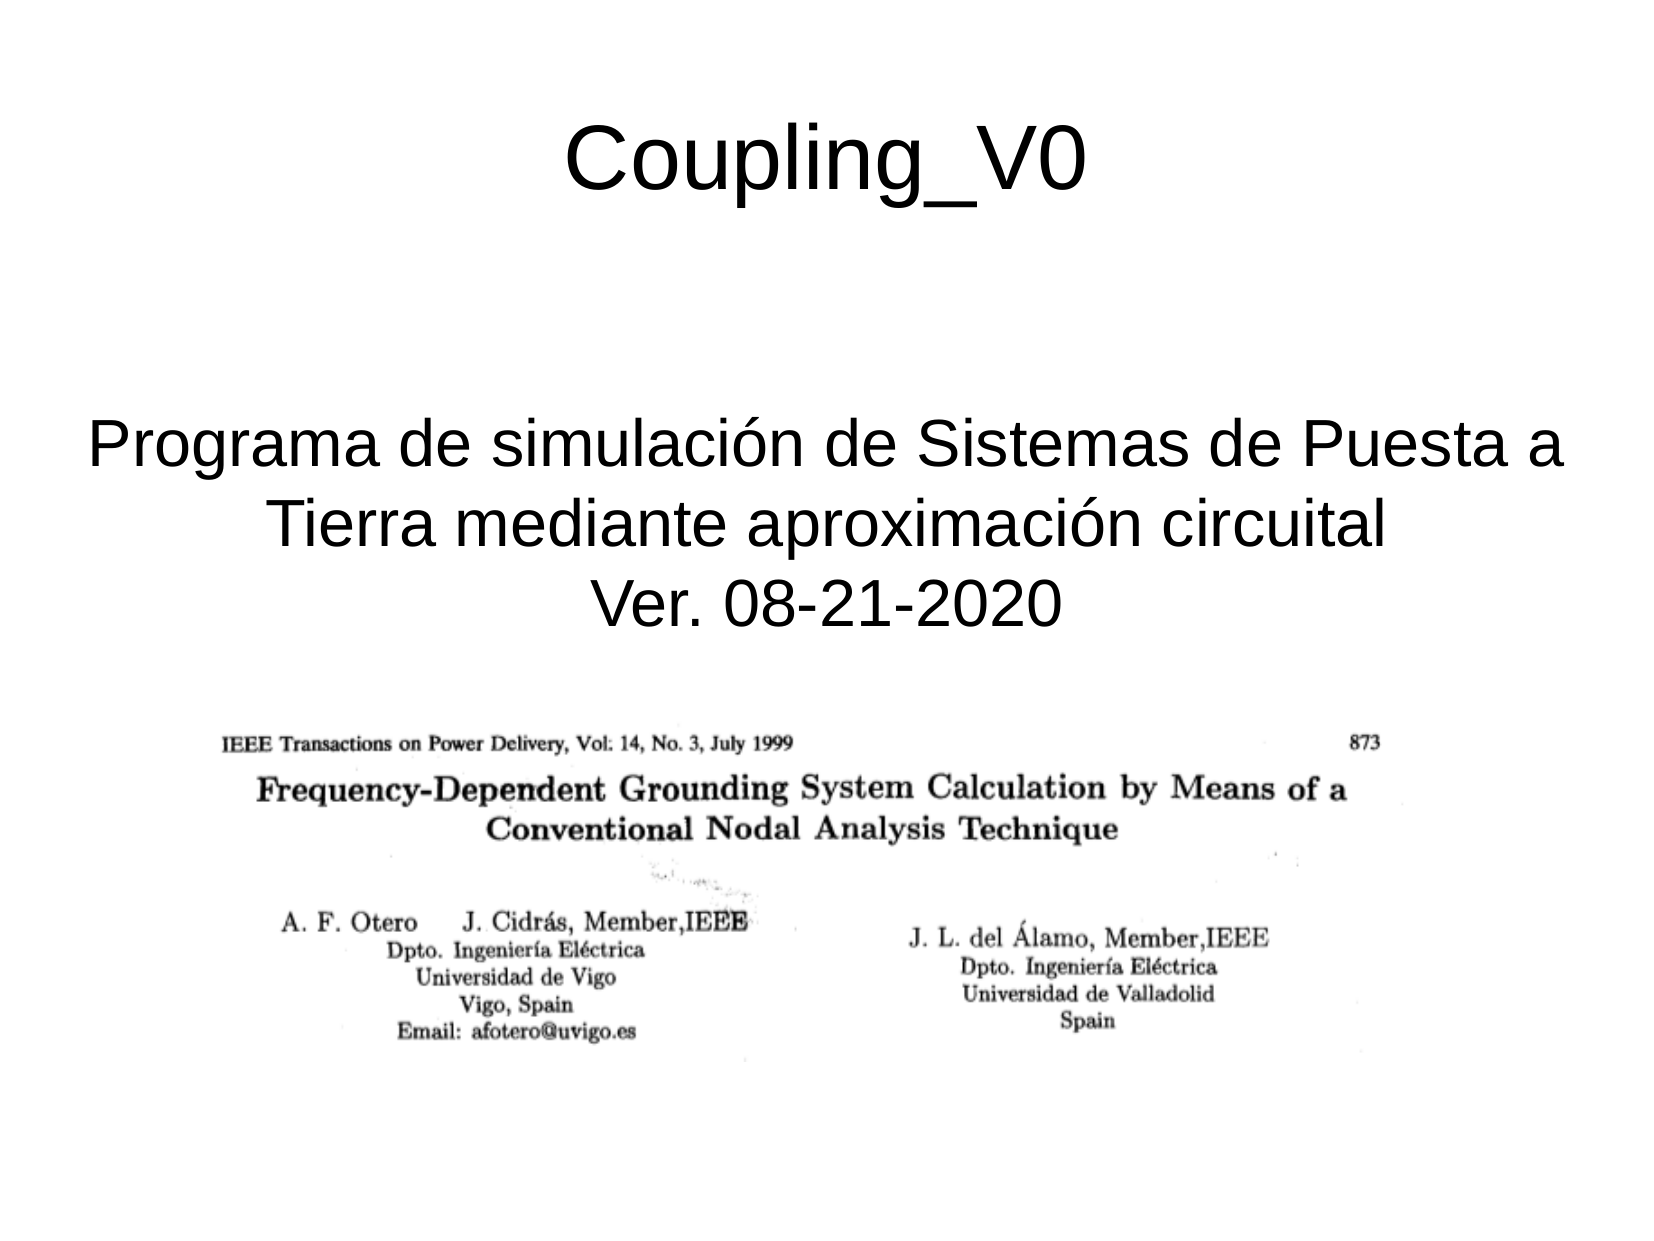

Coupling_V0
Programa de simulación de Sistemas de Puesta a Tierra mediante aproximación circuital
Ver. 08-21-2020